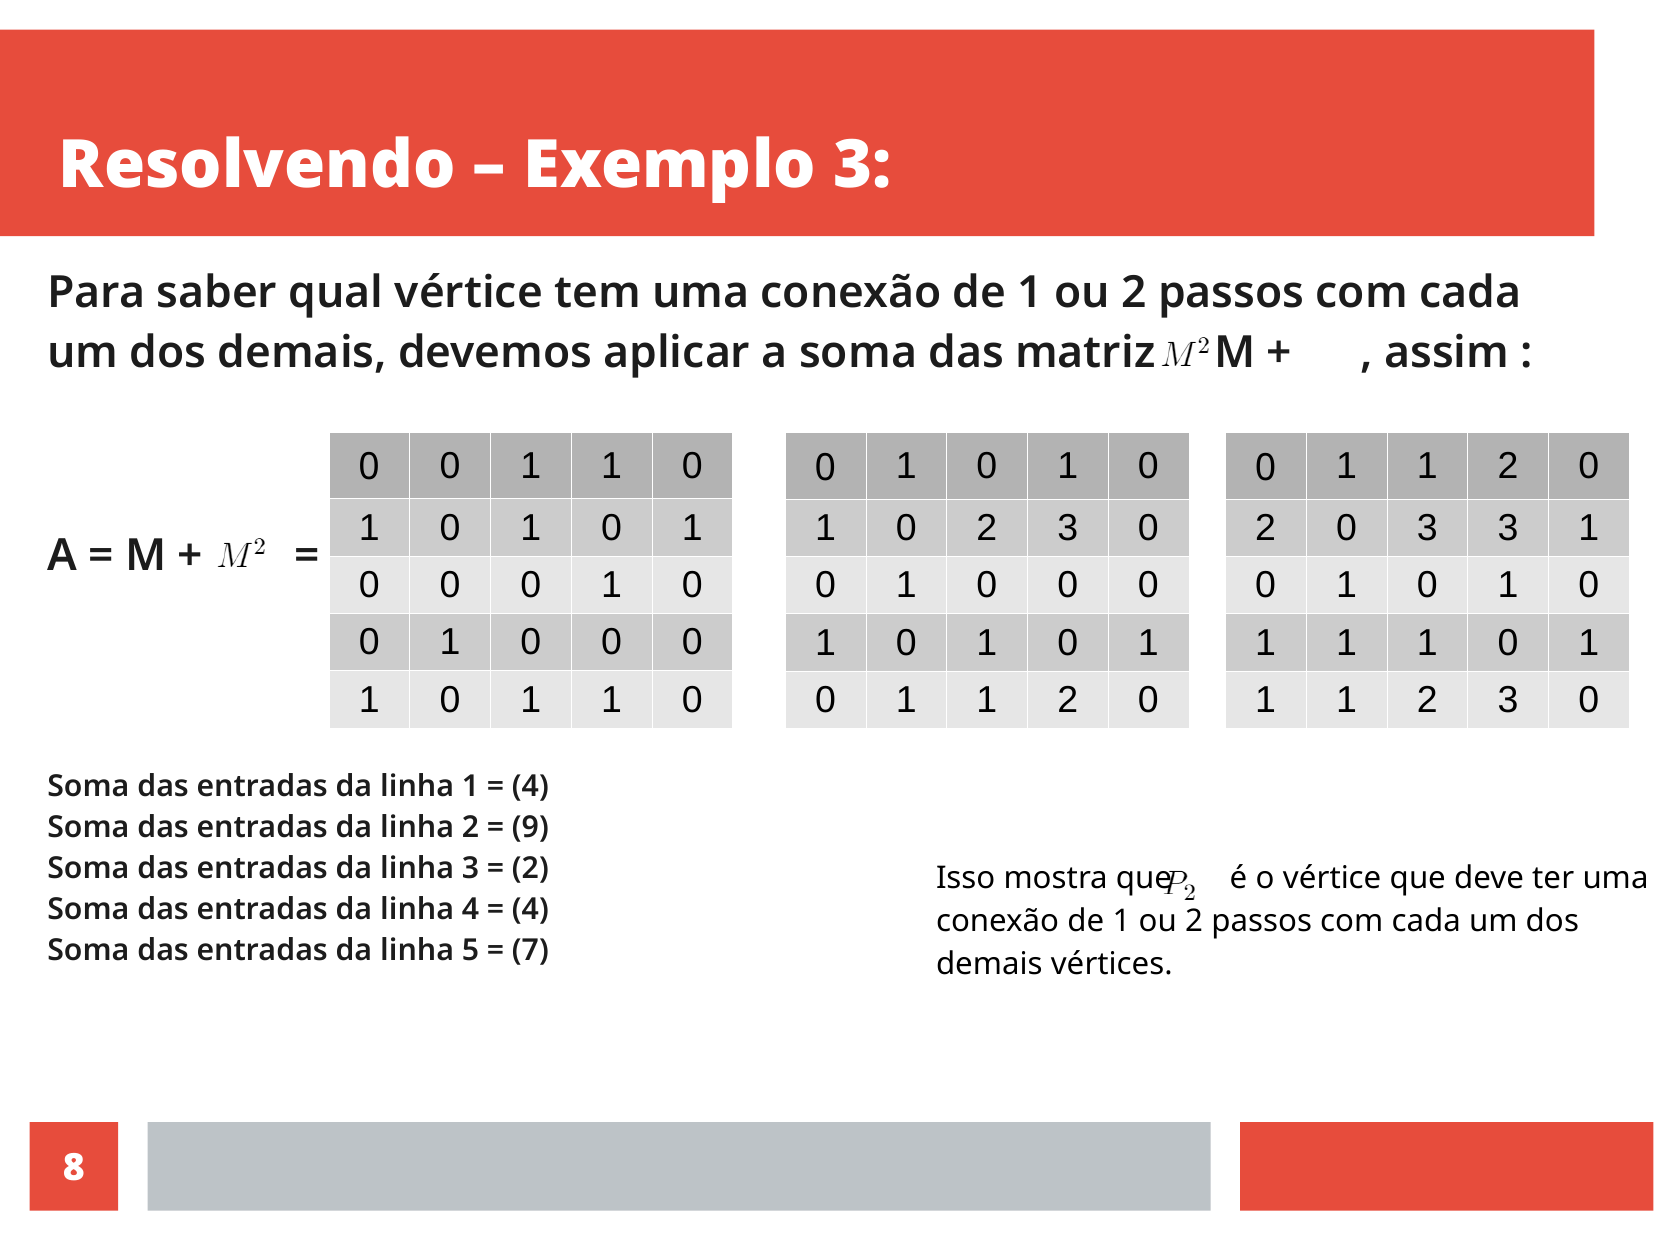

# Resolvendo – Exemplo 3:
Para saber qual vértice tem uma conexão de 1 ou 2 passos com cada um dos demais, devemos aplicar a soma das matrizes M + , assim :
A = M + =						 + =
Soma das entradas da linha 1 = (4)
Soma das entradas da linha 2 = (9)
Soma das entradas da linha 3 = (2)
Soma das entradas da linha 4 = (4)
Soma das entradas da linha 5 = (7)
| 0 | 0 | 1 | 1 | 0 |
| --- | --- | --- | --- | --- |
| 1 | 0 | 1 | 0 | 1 |
| 0 | 0 | 0 | 1 | 0 |
| 0 | 1 | 0 | 0 | 0 |
| 1 | 0 | 1 | 1 | 0 |
| 0 | 1 | 0 | 1 | 0 |
| --- | --- | --- | --- | --- |
| 1 | 0 | 2 | 3 | 0 |
| 0 | 1 | 0 | 0 | 0 |
| 1 | 0 | 1 | 0 | 1 |
| 0 | 1 | 1 | 2 | 0 |
| 0 | 1 | 1 | 2 | 0 |
| --- | --- | --- | --- | --- |
| 2 | 0 | 3 | 3 | 1 |
| 0 | 1 | 0 | 1 | 0 |
| 1 | 1 | 1 | 0 | 1 |
| 1 | 1 | 2 | 3 | 0 |
Isso mostra que é o vértice que deve ter uma conexão de 1 ou 2 passos com cada um dos demais vértices.
8